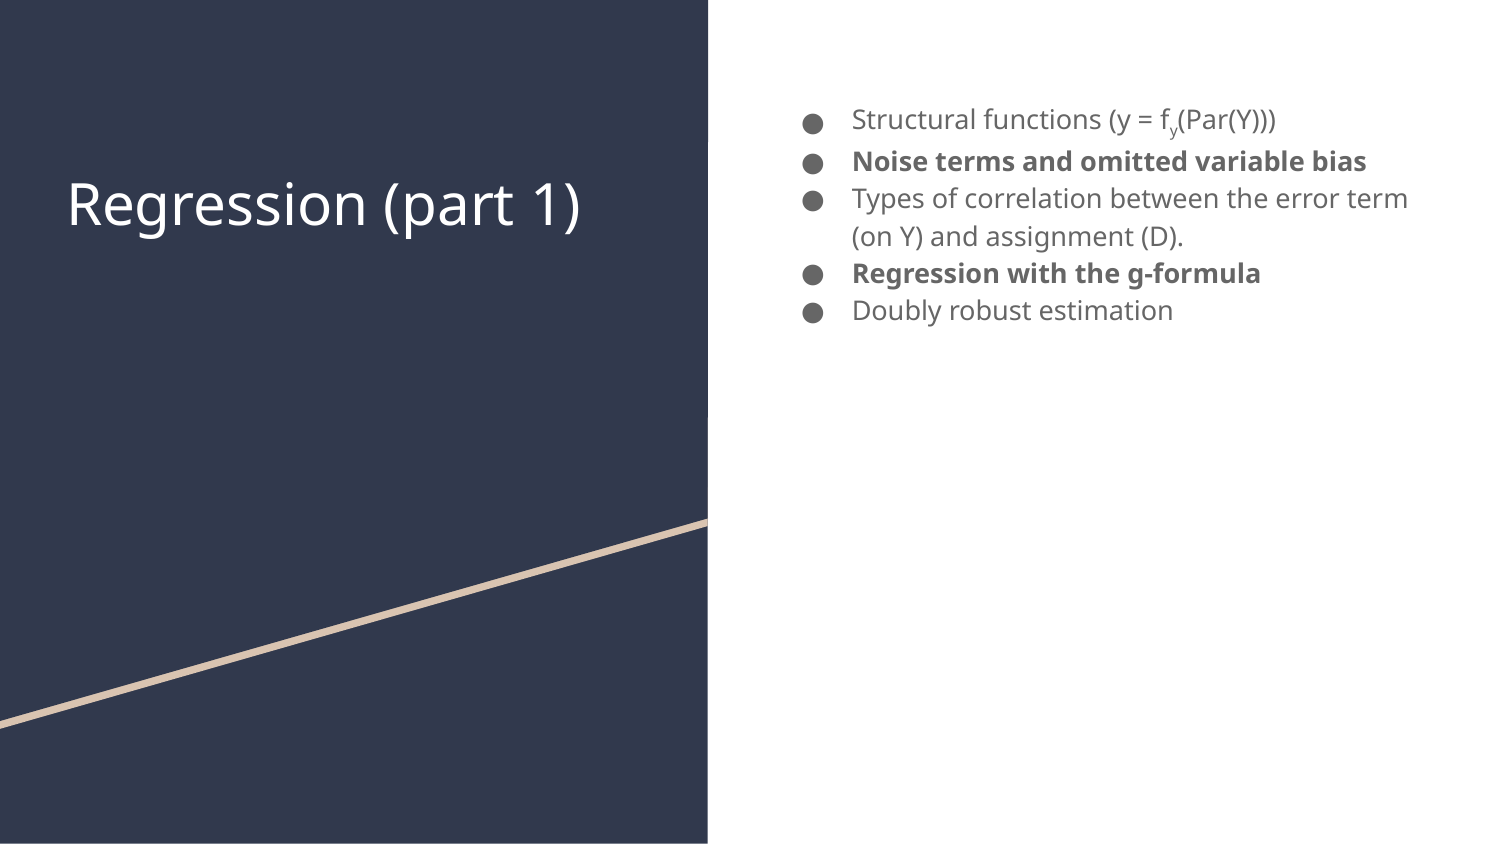

# Regression (part 1)
Structural functions (y = fy(Par(Y)))
Noise terms and omitted variable bias
Types of correlation between the error term (on Y) and assignment (D).
Regression with the g-formula
Doubly robust estimation